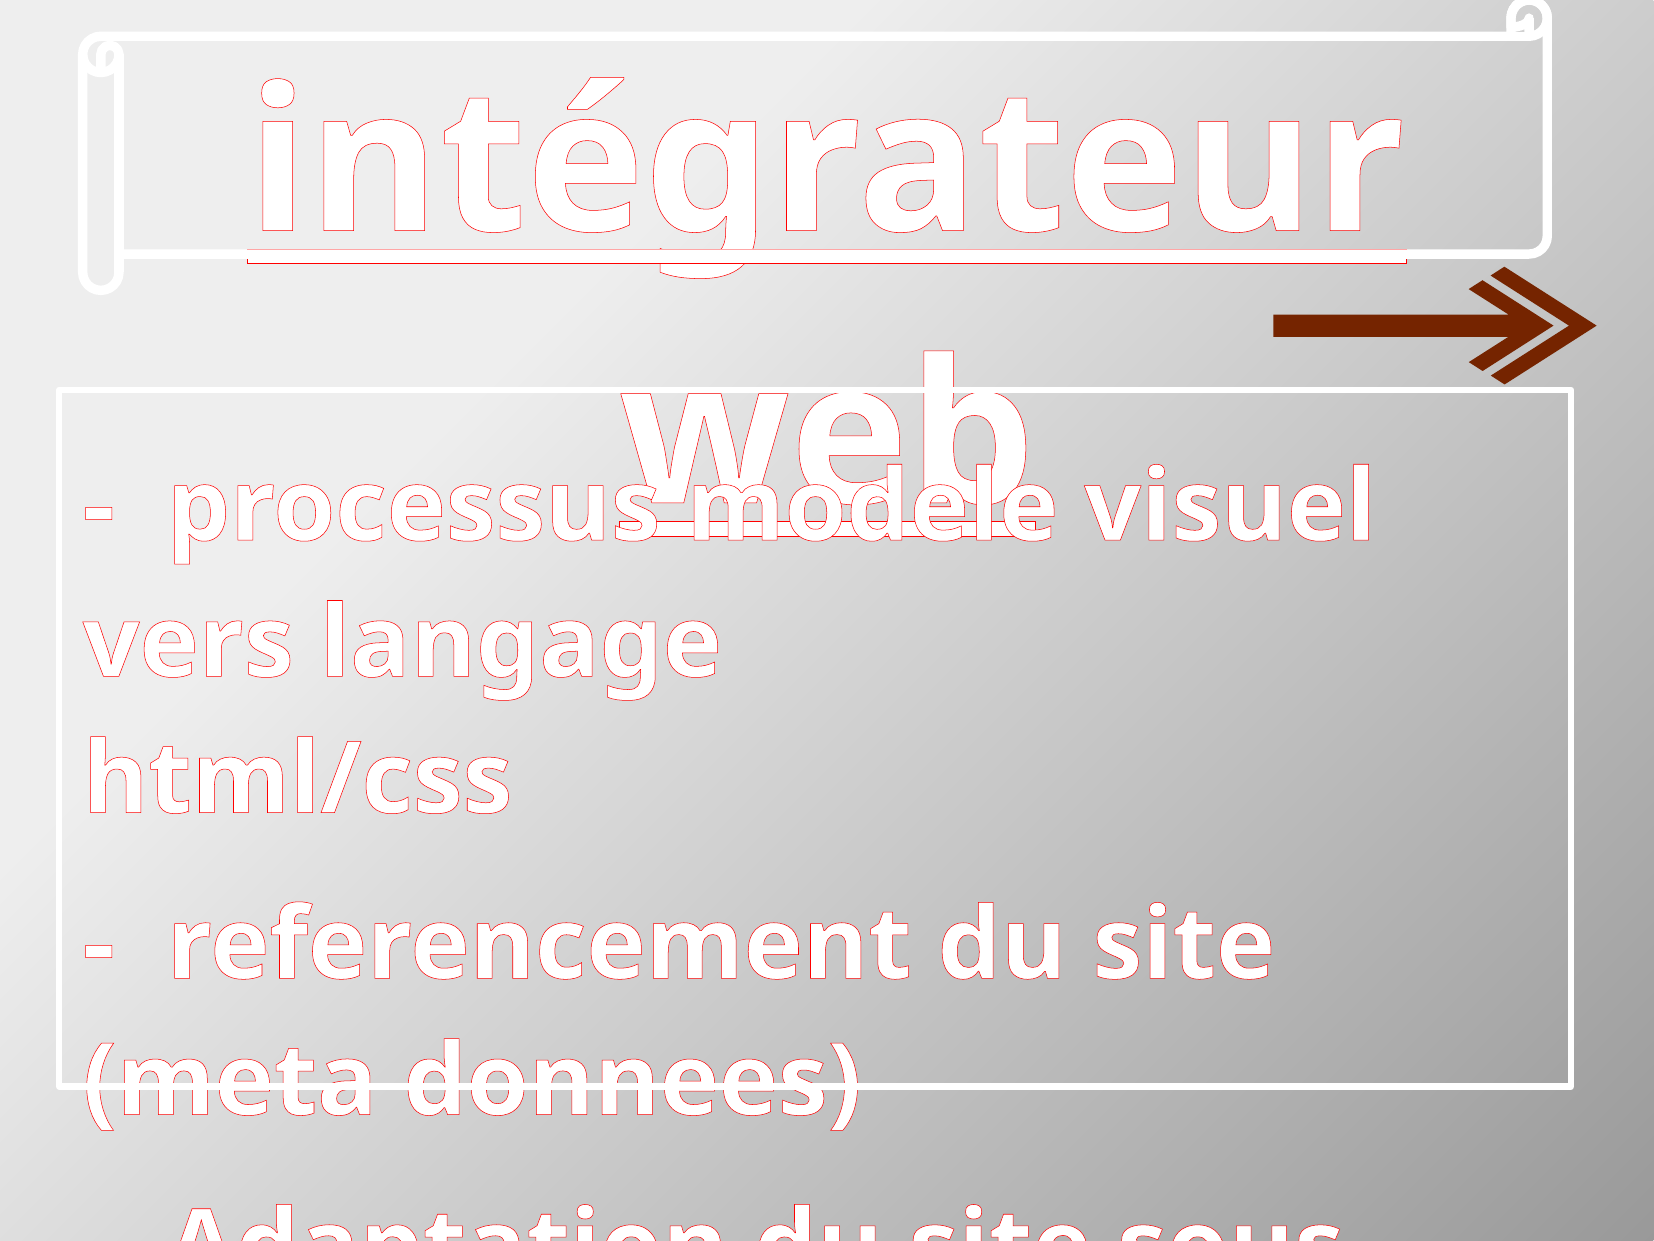

# Rôle intégrateur web
- processus modele visuel vers langage html/css
- referencement du site (meta donnees)
- Adaptation du site sous tous formats (media queries)